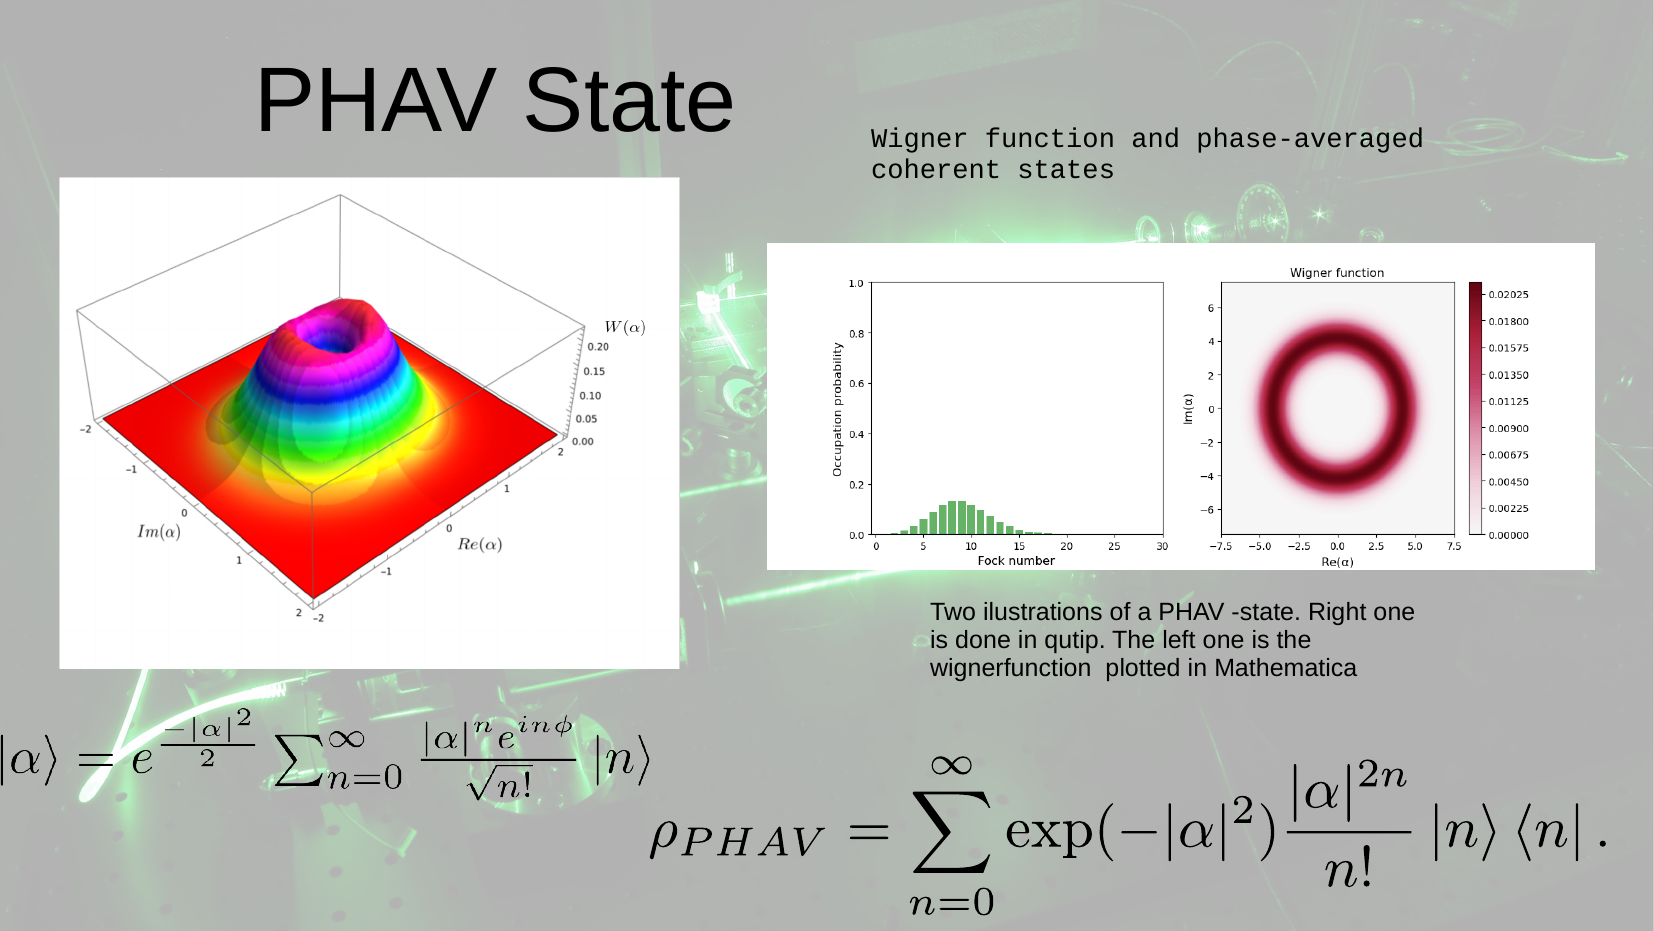

# PHAV State
Wigner function and phase-averaged coherent states
Two ilustrations of a PHAV -state. Right one is done in qutip. The left one is the wignerfunction plotted in Mathematica